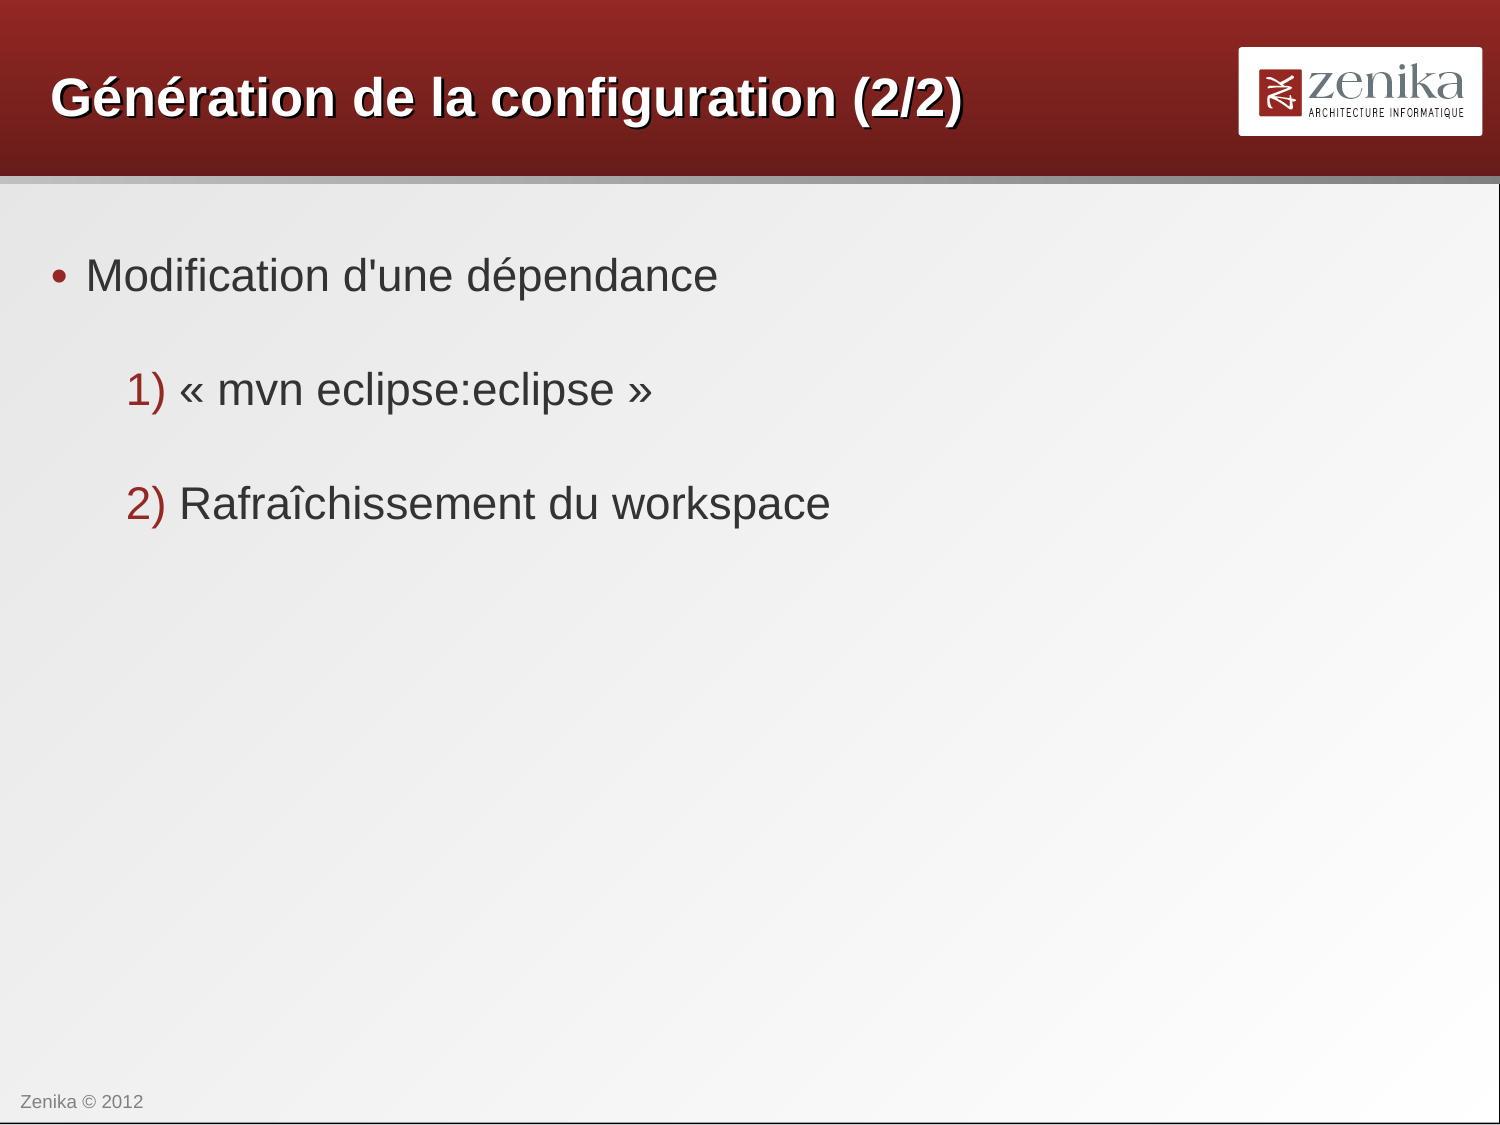

# Génération de la configuration (2/2)
Modification d'une dépendance
 « mvn eclipse:eclipse »
 Rafraîchissement du workspace